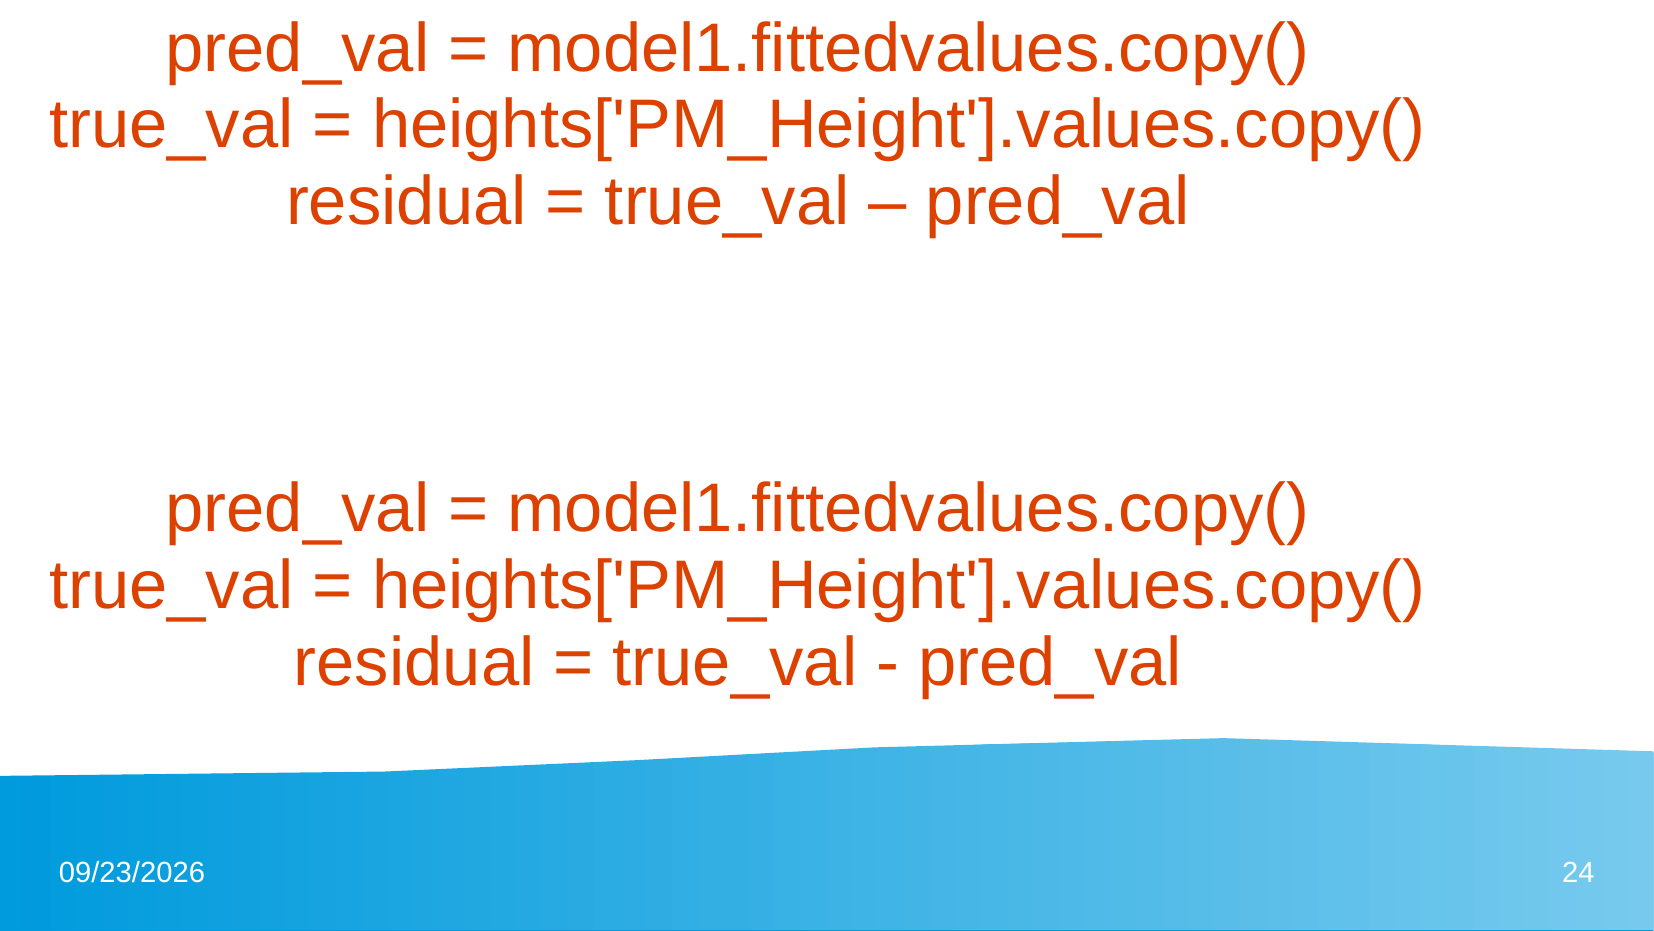

# pred_val = model1.fittedvalues.copy() true_val = heights['PM_Height'].values.copy() residual = true_val – pred_val pred_val = model1.fittedvalues.copy() true_val = heights['PM_Height'].values.copy() residual = true_val - pred_val